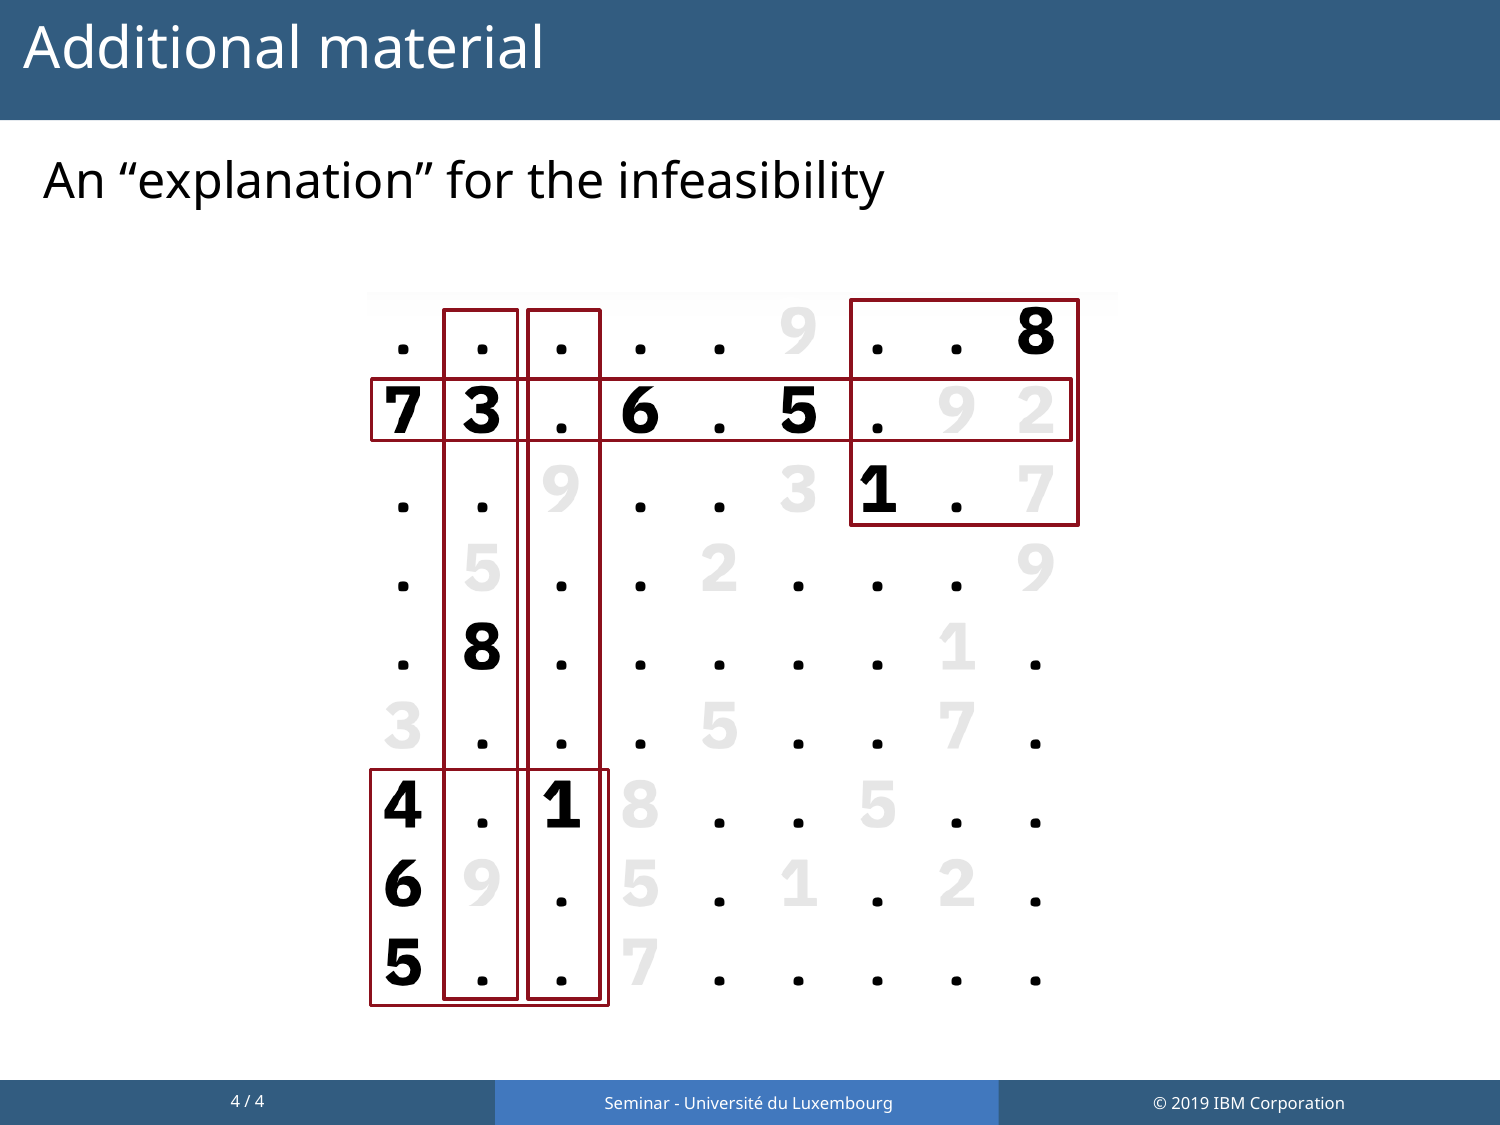

# Additional material
An “explanation” for the infeasibility